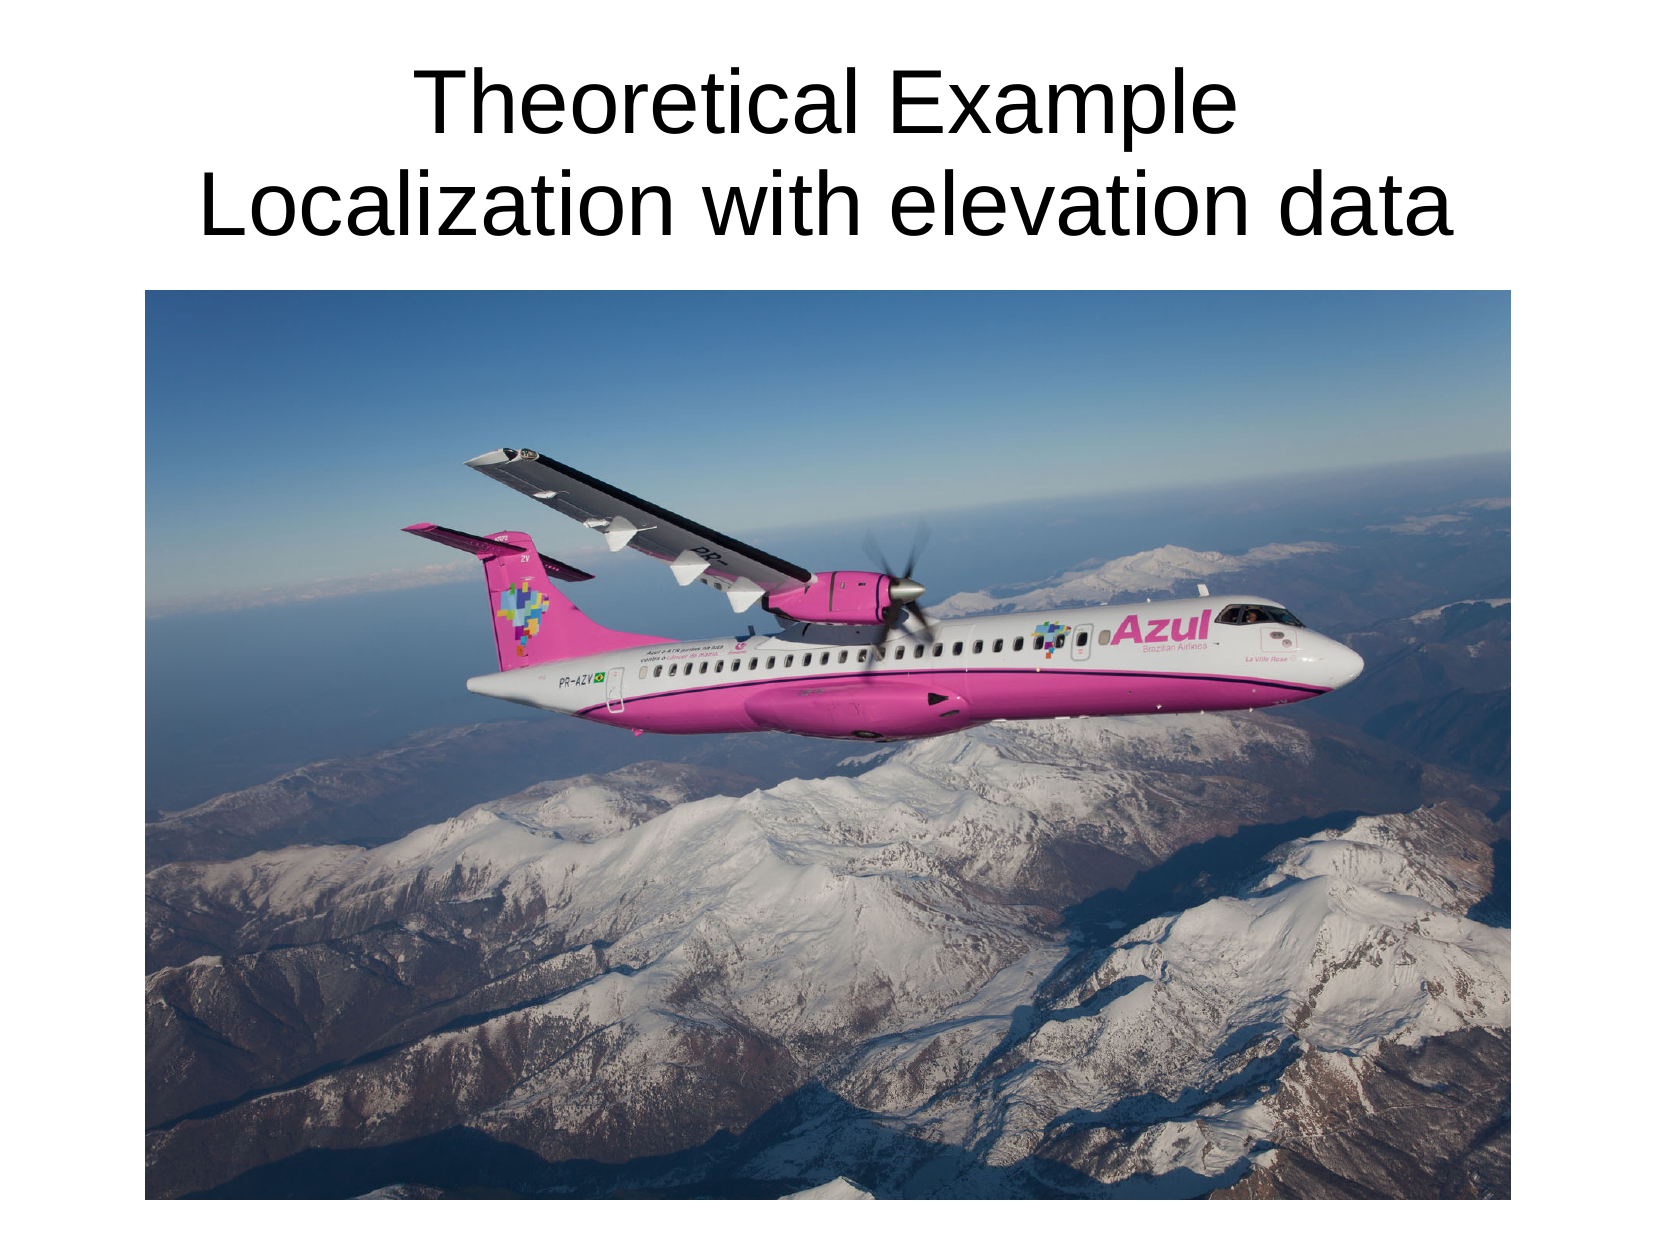

# Theoretical Example Localization with elevation data